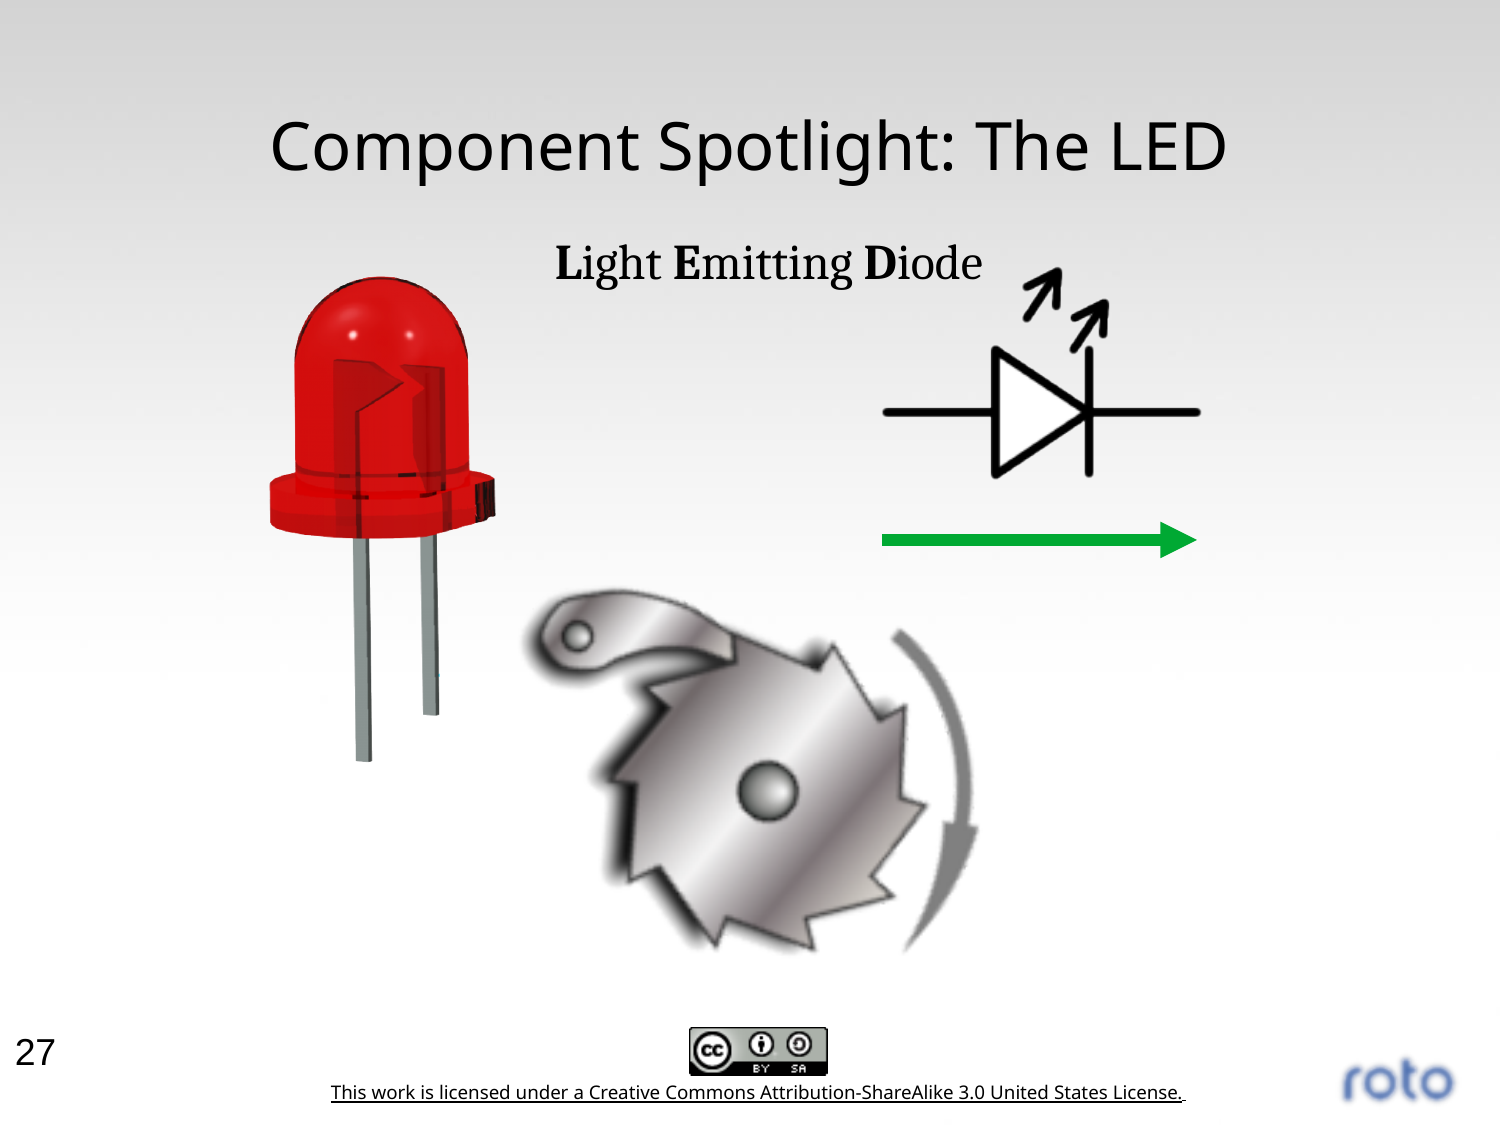

# Component Spotlight: The LED
Light Emitting Diode